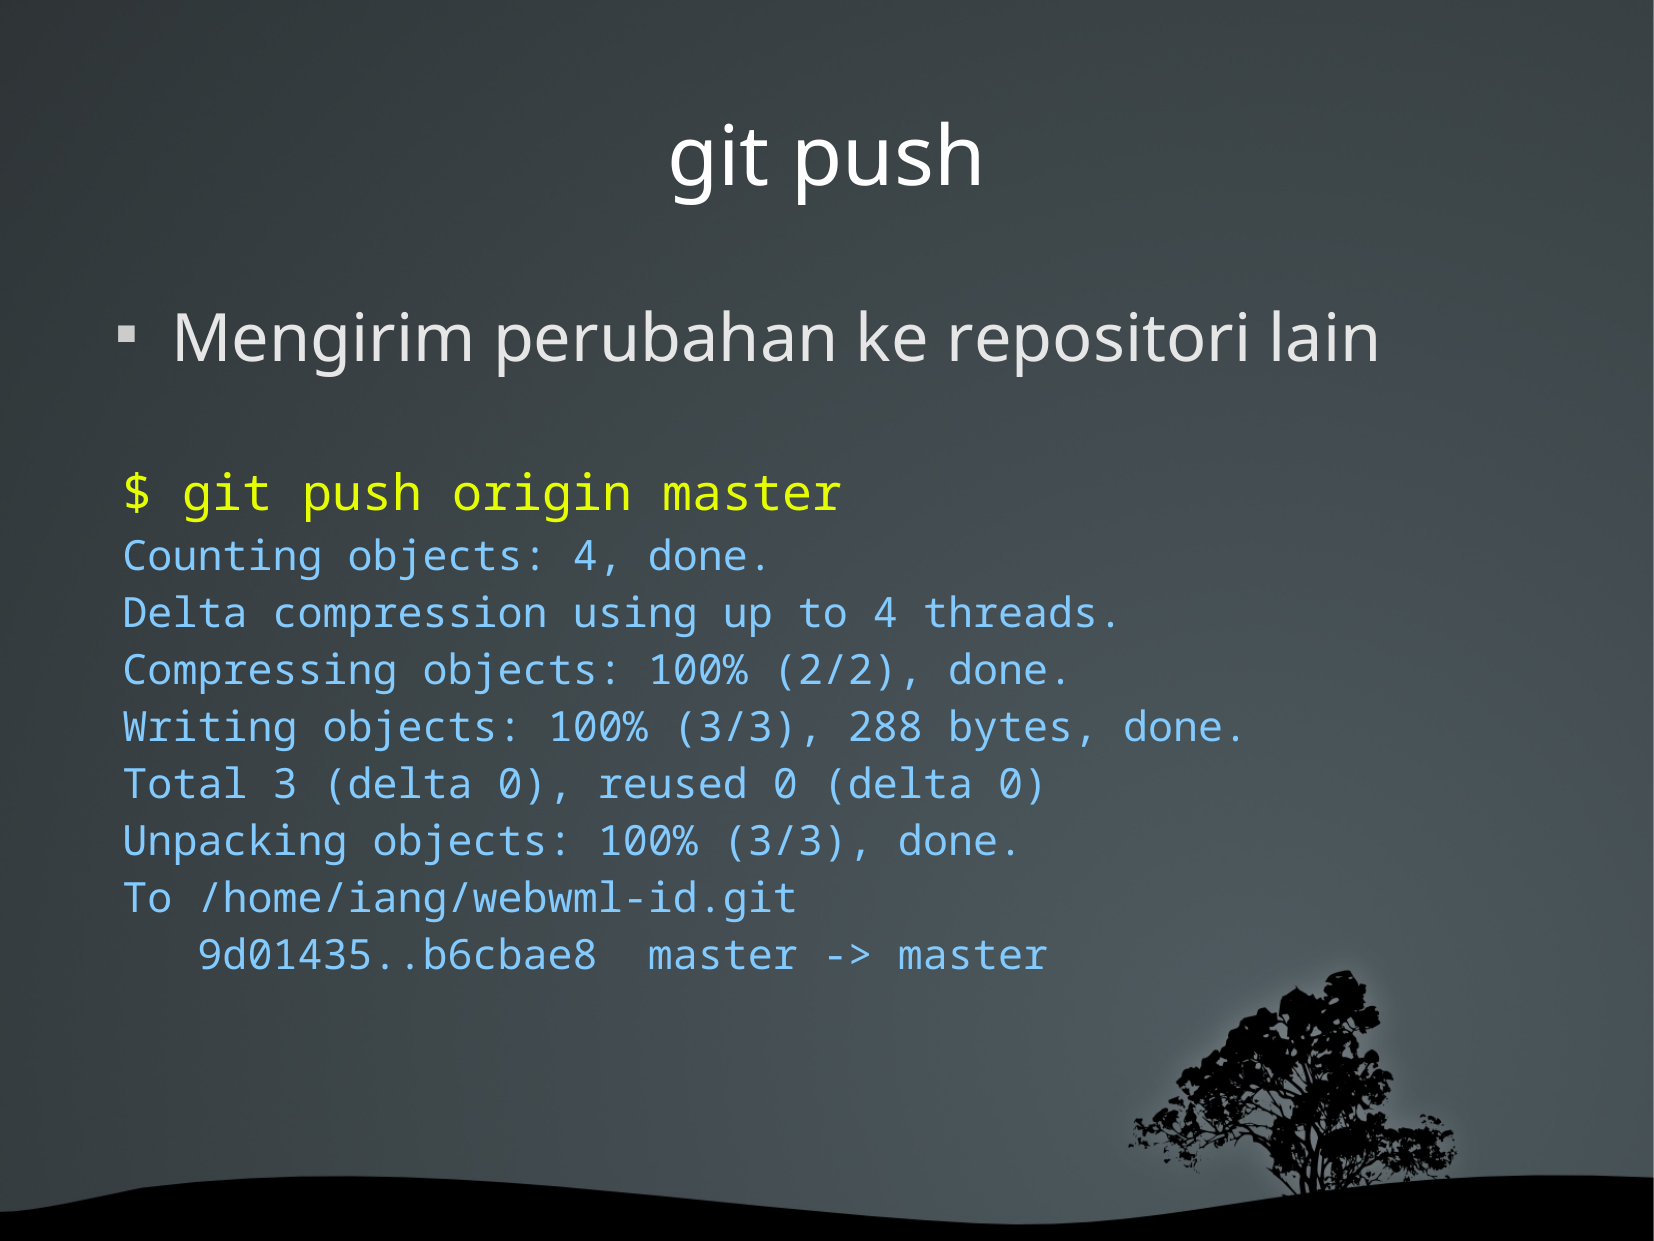

# git push
Mengirim perubahan ke repositori lain
$ git push origin master
Counting objects: 4, done.
Delta compression using up to 4 threads.
Compressing objects: 100% (2/2), done.
Writing objects: 100% (3/3), 288 bytes, done.
Total 3 (delta 0), reused 0 (delta 0)
Unpacking objects: 100% (3/3), done.
To /home/iang/webwml-id.git
 9d01435..b6cbae8 master -> master